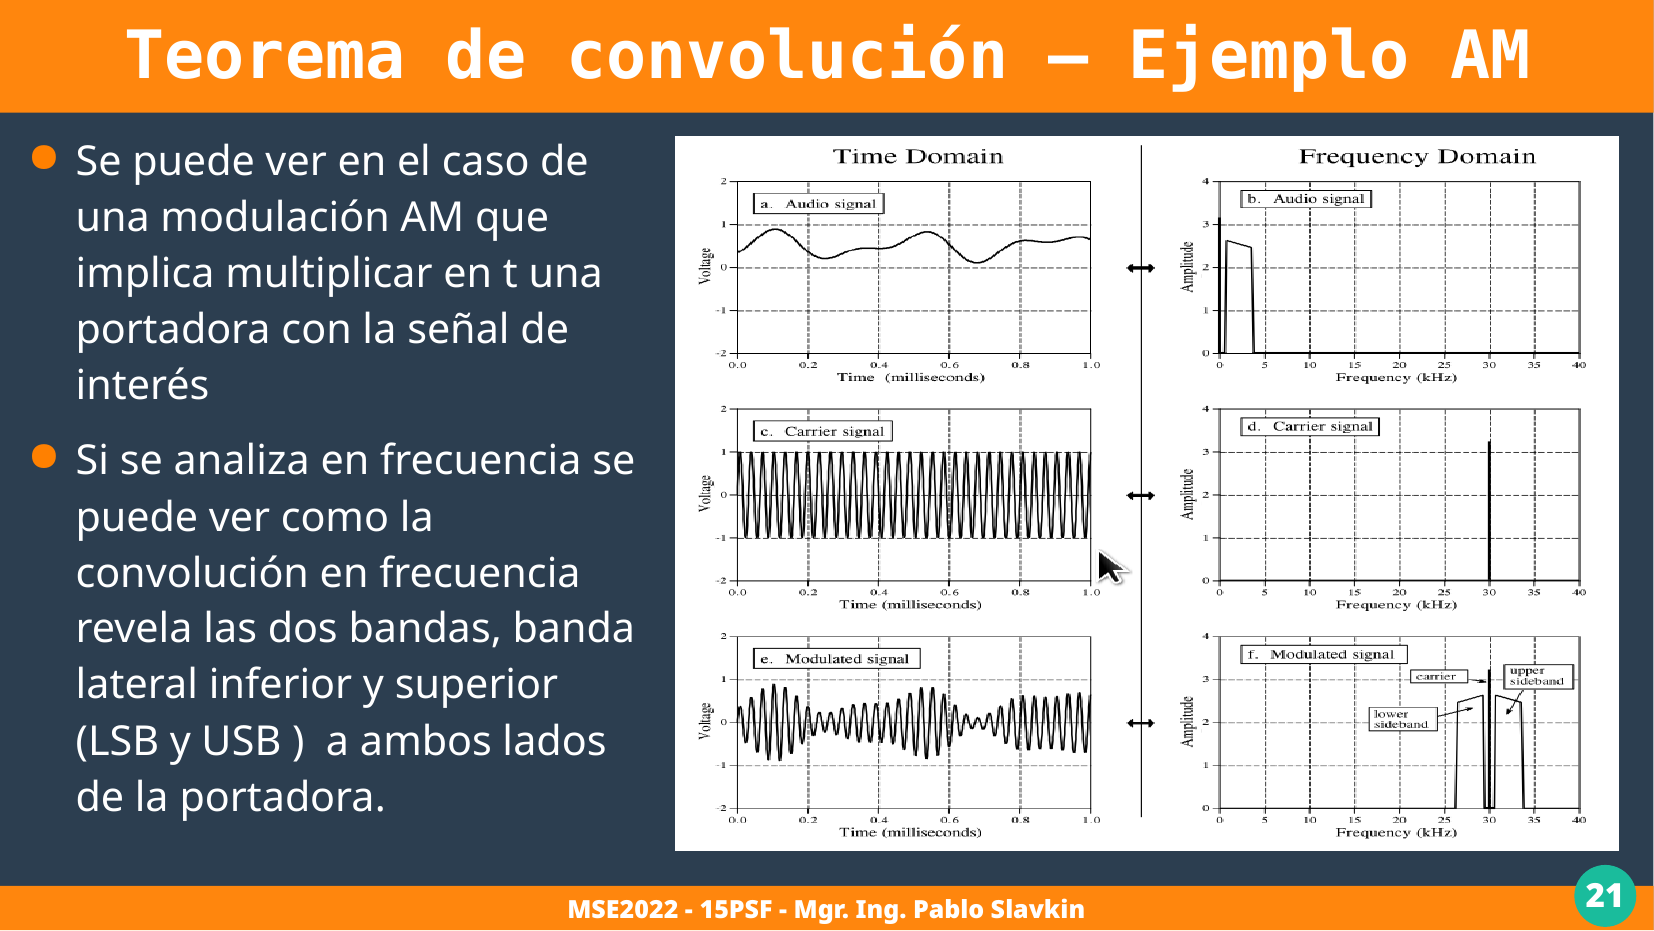

# Teorema de convolución – Ejemplo AM
Se puede ver en el caso de una modulación AM que implica multiplicar en t una portadora con la señal de interés
Si se analiza en frecuencia se puede ver como la convolución en frecuencia revela las dos bandas, banda lateral inferior y superior (LSB y USB ) a ambos lados de la portadora.
MSE2022 - 15PSF - Mgr. Ing. Pablo Slavkin